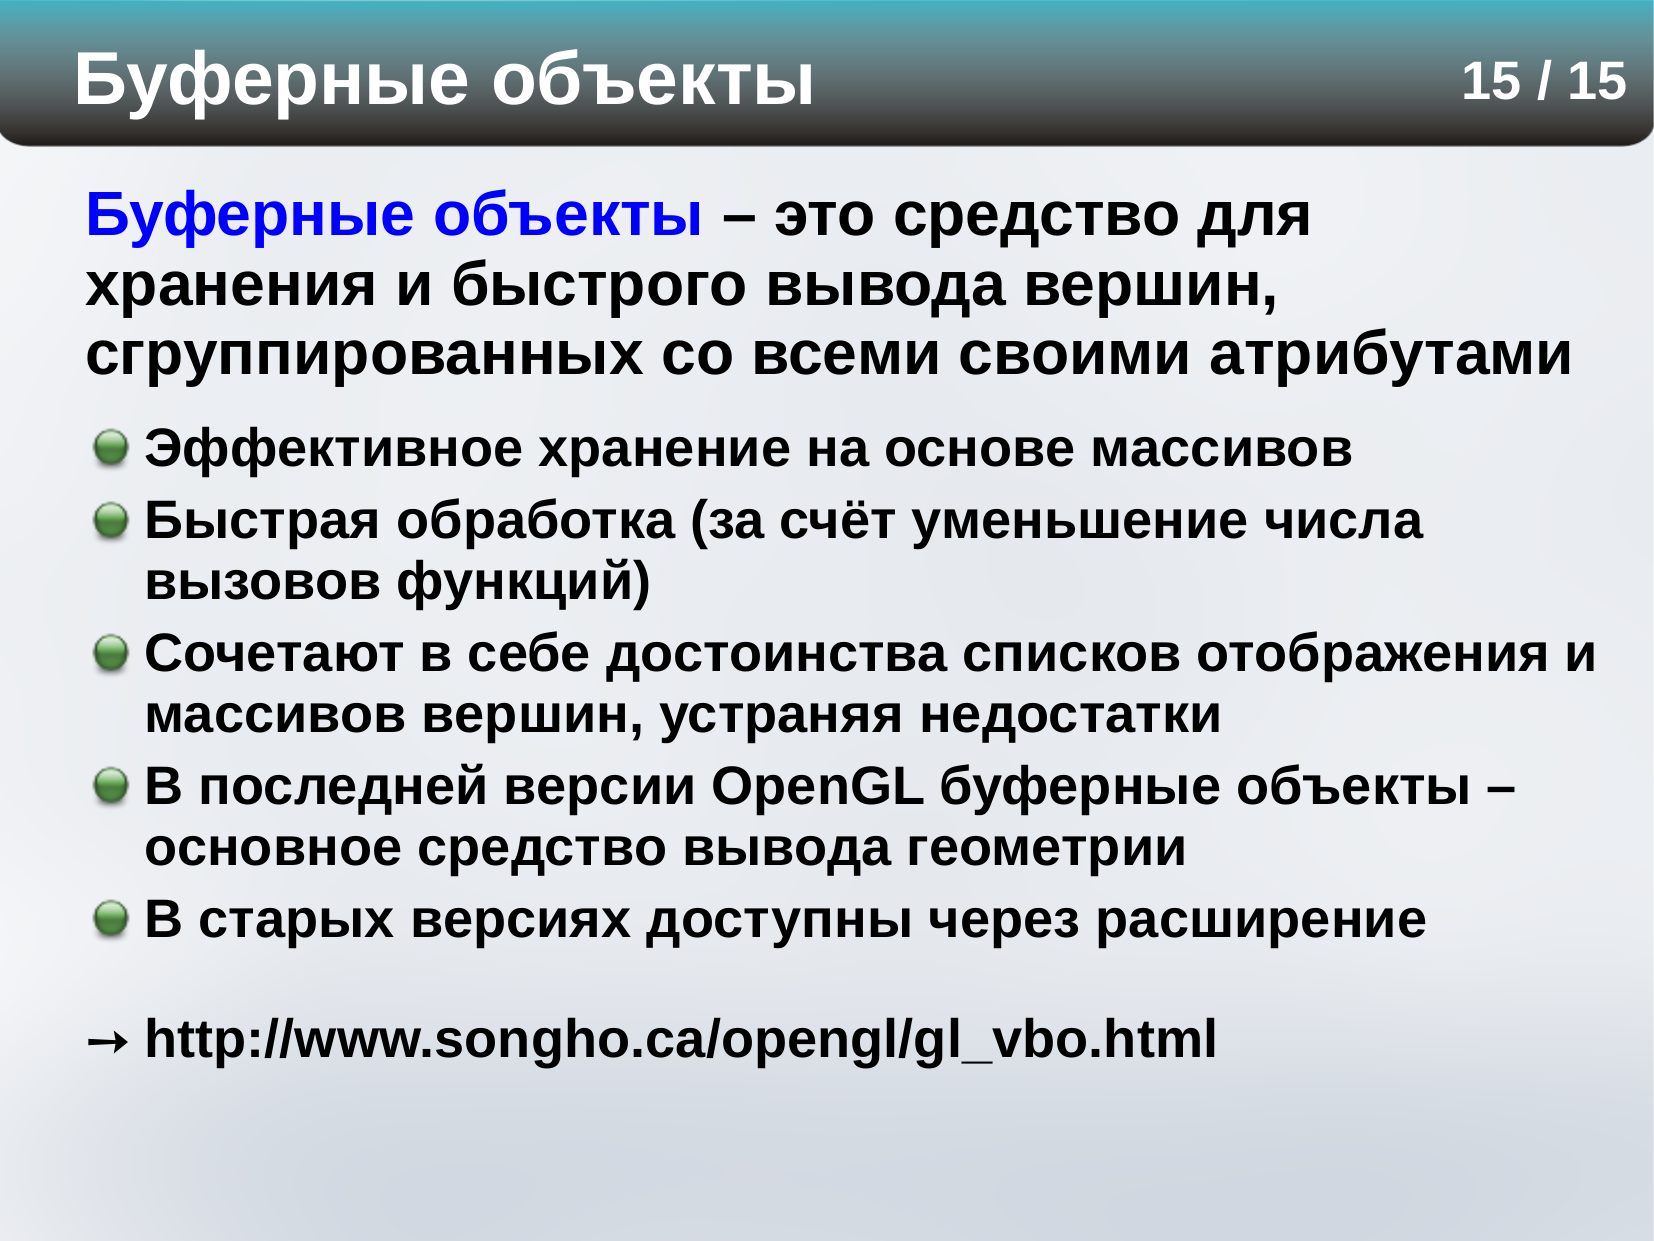

Буферные объекты
Буферные объекты – это средство для хранения и быстрого вывода вершин, сгруппированных со всеми своими атрибутами
Эффективное хранение на основе массивов
Быстрая обработка (за счёт уменьшение числа вызовов функций)
Сочетают в себе достоинства списков отображения и массивов вершин, устраняя недостатки
В последней версии OpenGL буферные объекты – основное средство вывода геометрии
В старых версиях доступны через расширение
http://www.songho.ca/opengl/gl_vbo.html